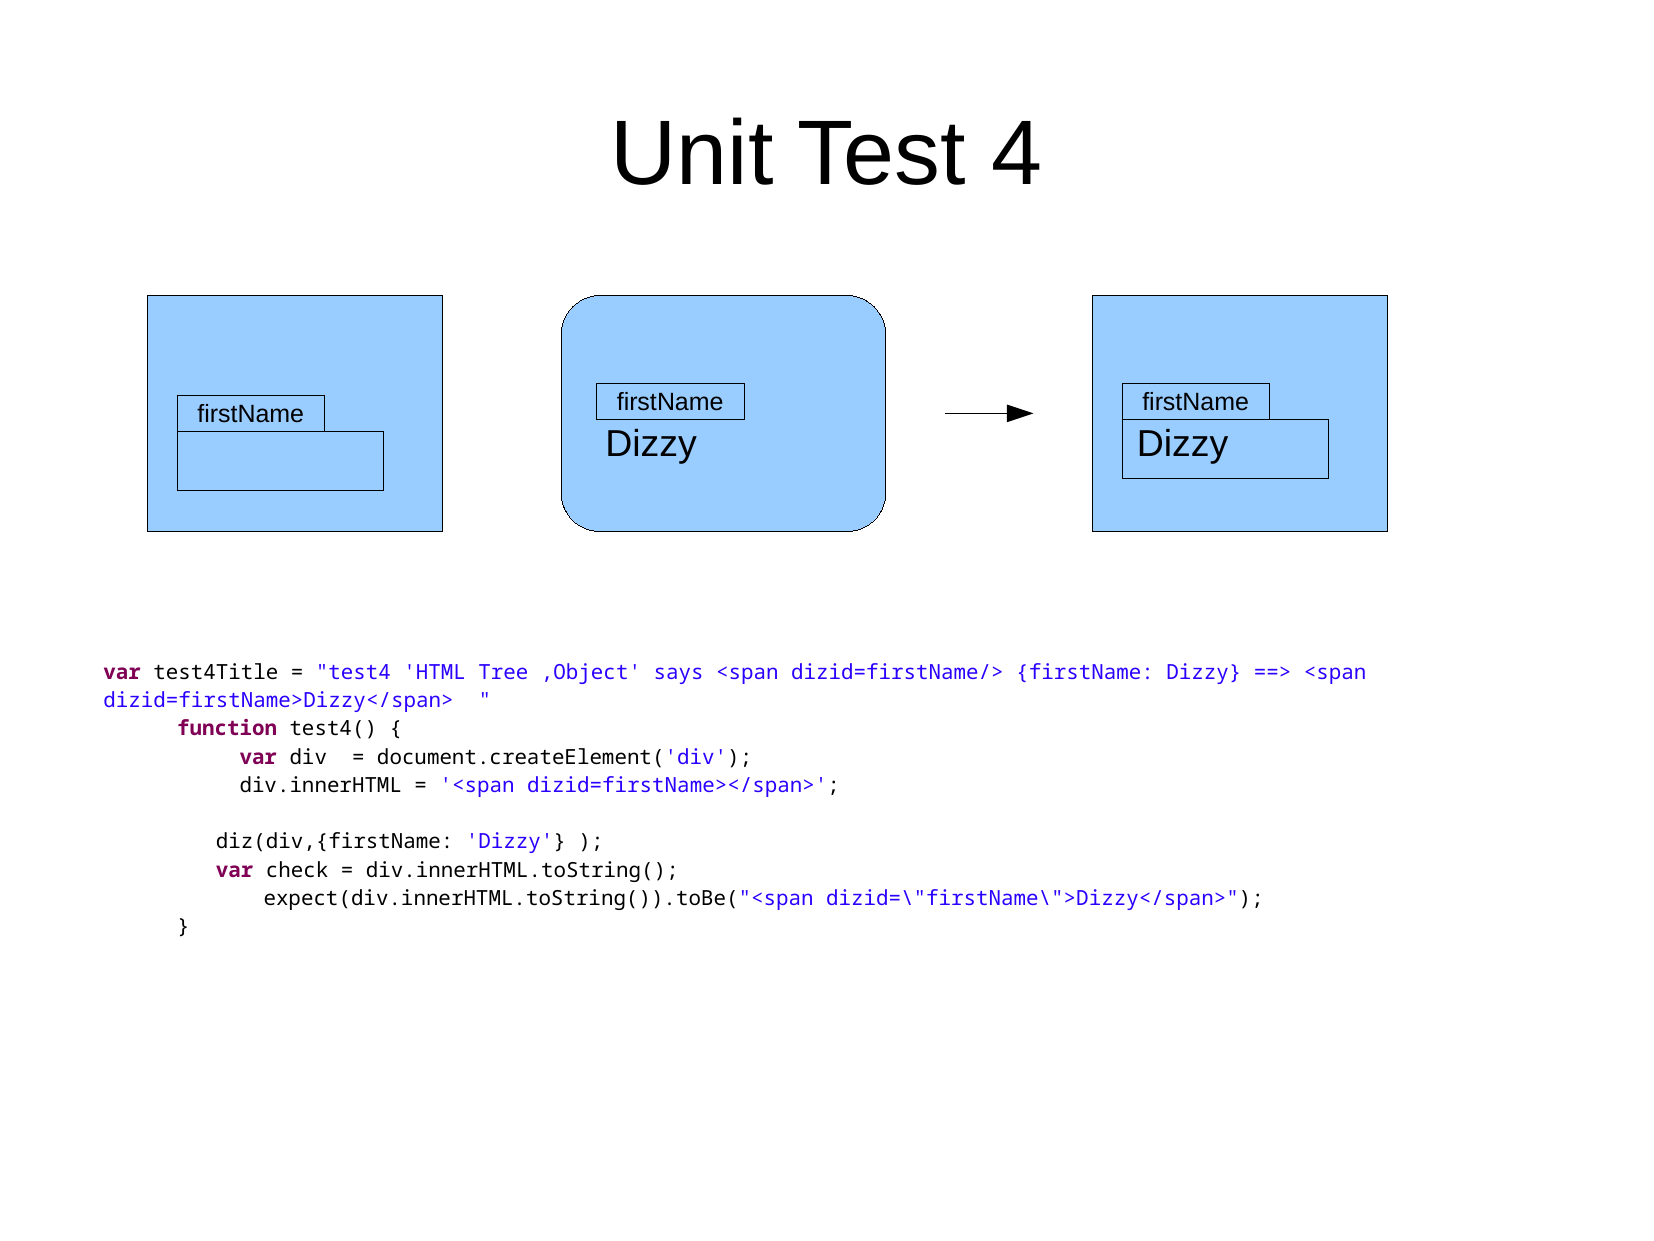

# Unit Test 4
firstName
firstName
firstName
firstName
Dizzy
Dizzy
var test4Title = "test4 'HTML Tree ,Object' says <span dizid=firstName/> {firstName: Dizzy} ==> <span dizid=firstName>Dizzy</span> "
	function test4() {
	 var div = document.createElement('div');
	 div.innerHTML = '<span dizid=firstName></span>';
 diz(div,{firstName: 'Dizzy'} );
 var check = div.innerHTML.toString();
		 expect(div.innerHTML.toString()).toBe("<span dizid=\"firstName\">Dizzy</span>");
	}